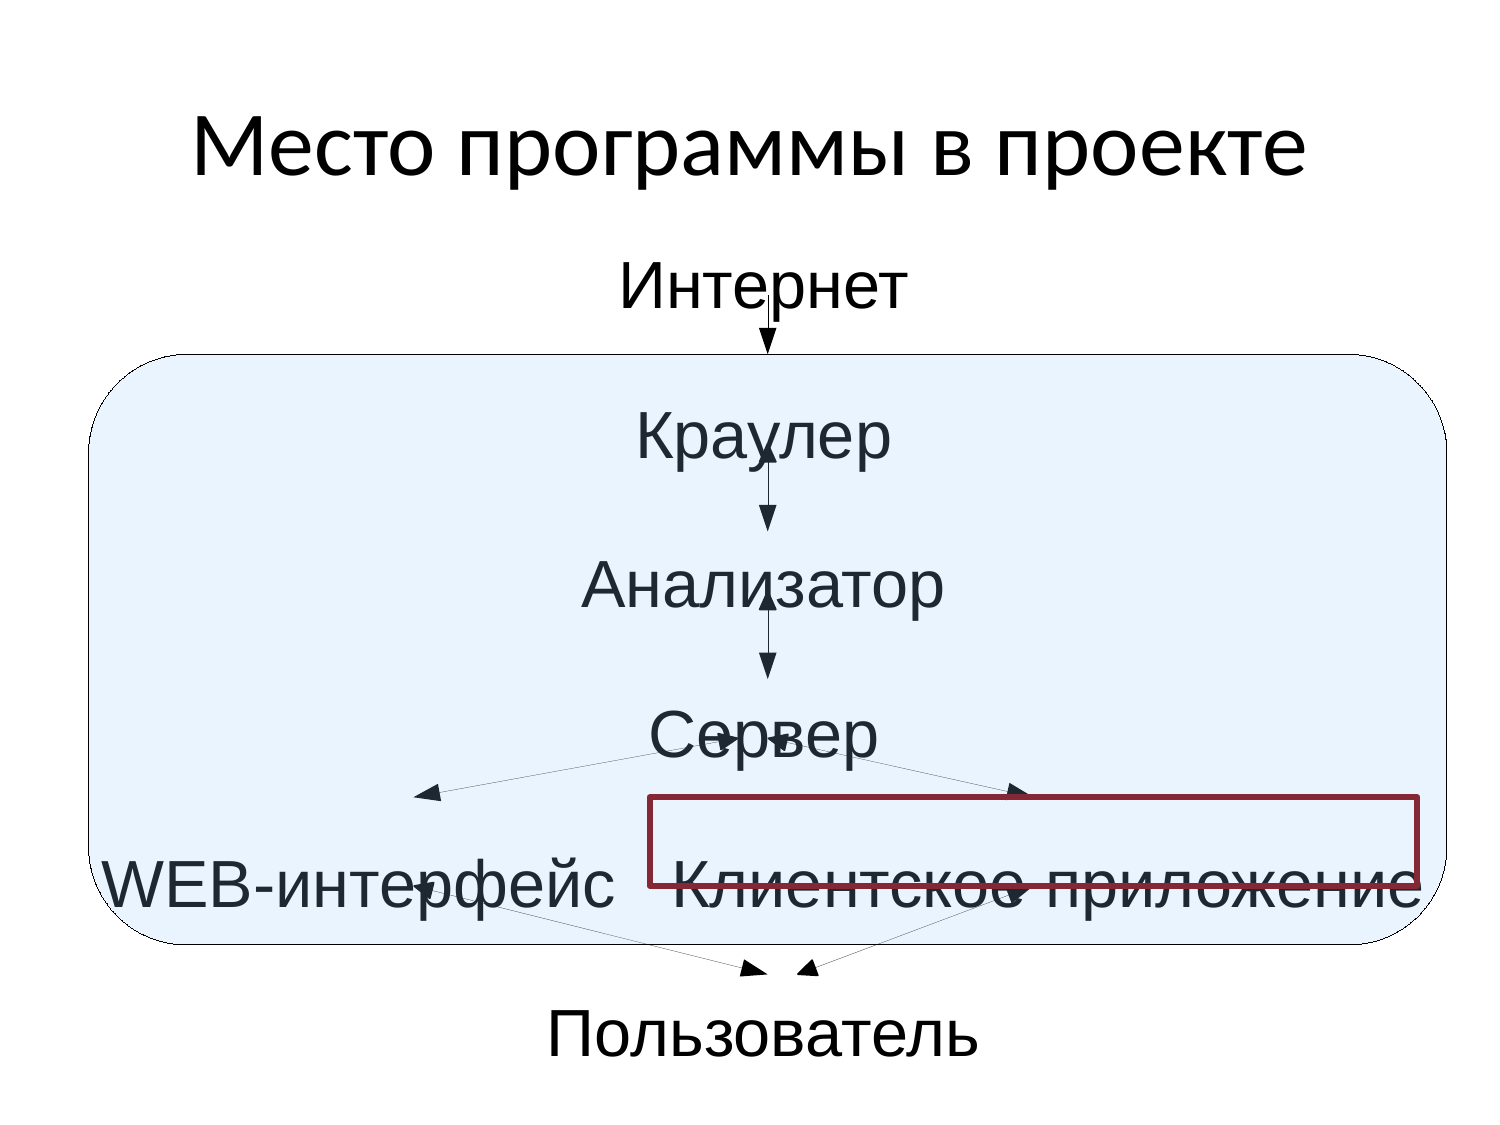

# Место программы в проекте
Интернет
Краулер
Анализатор
Сервер
WEB-интерфейс Клиентское приложение
Пользователь